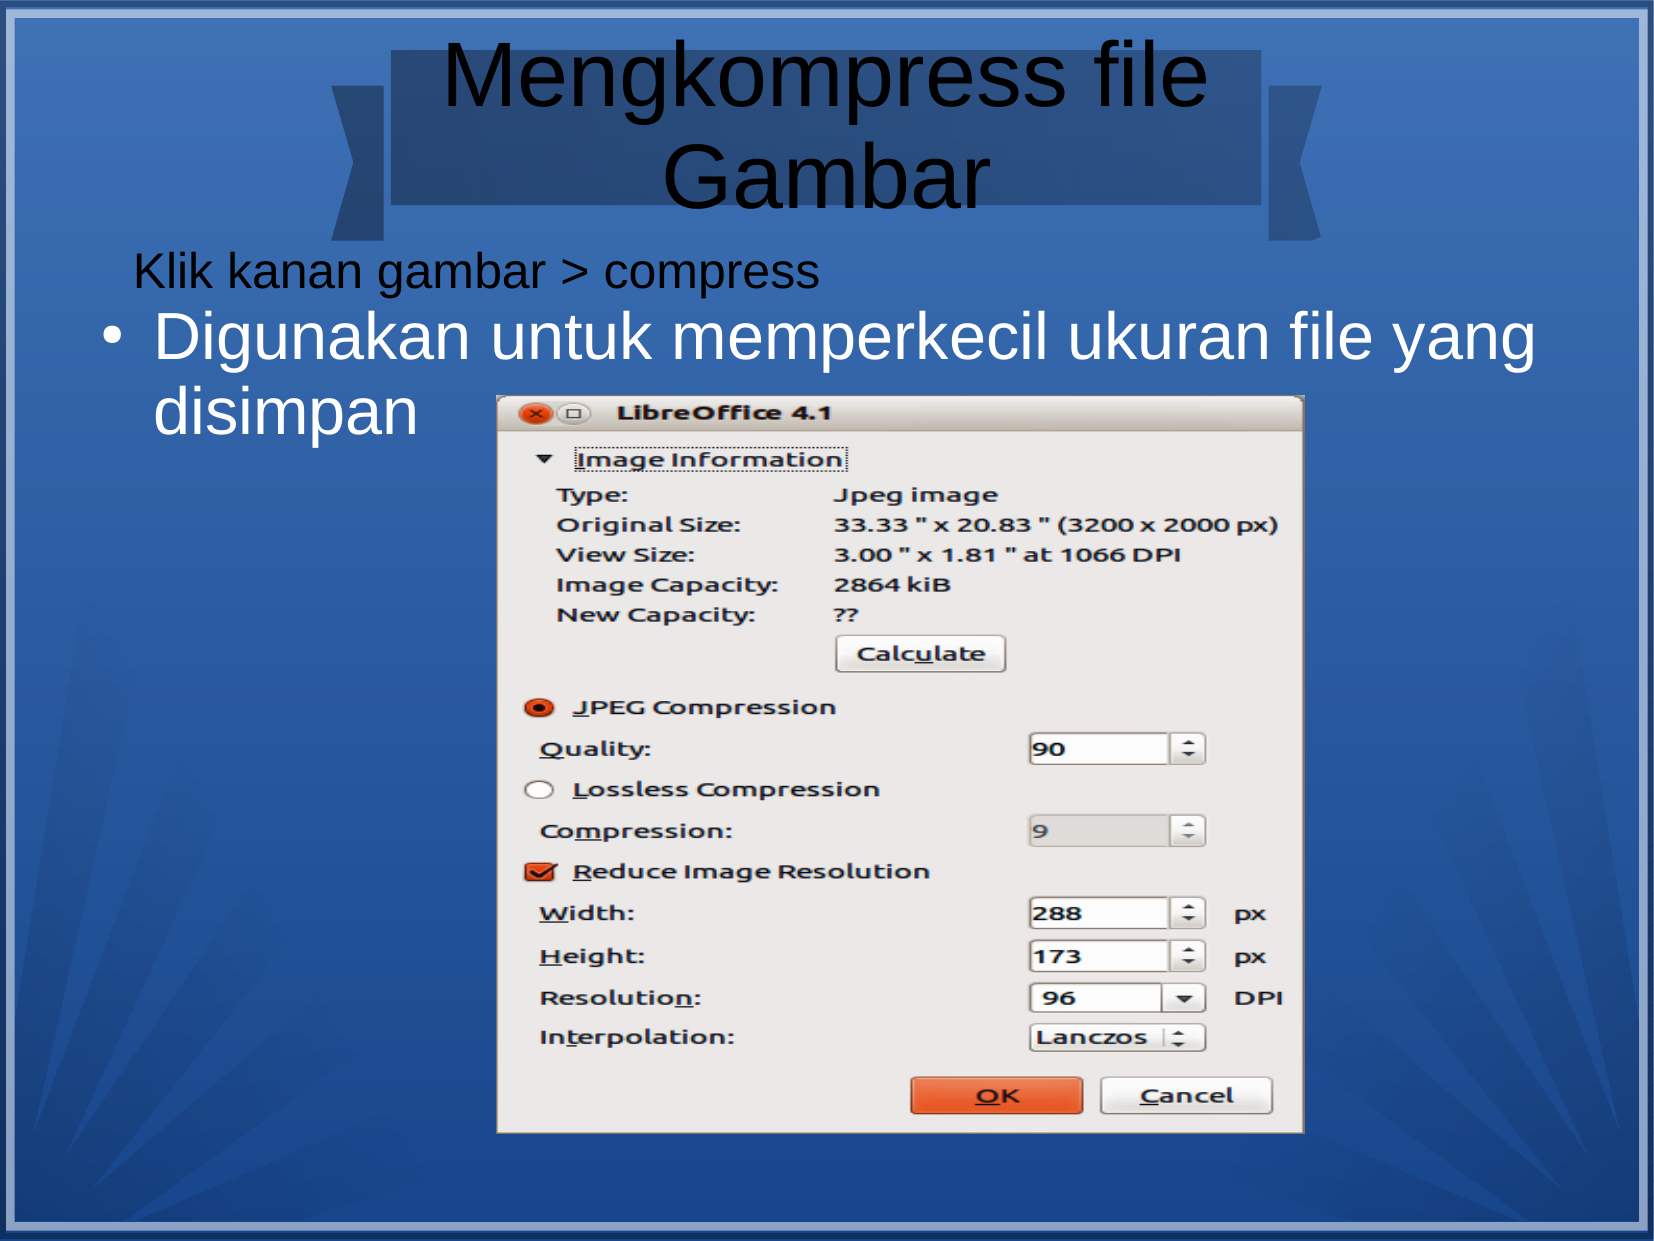

# Mengkompress file Gambar
Klik kanan gambar > compress
Digunakan untuk memperkecil ukuran file yang disimpan